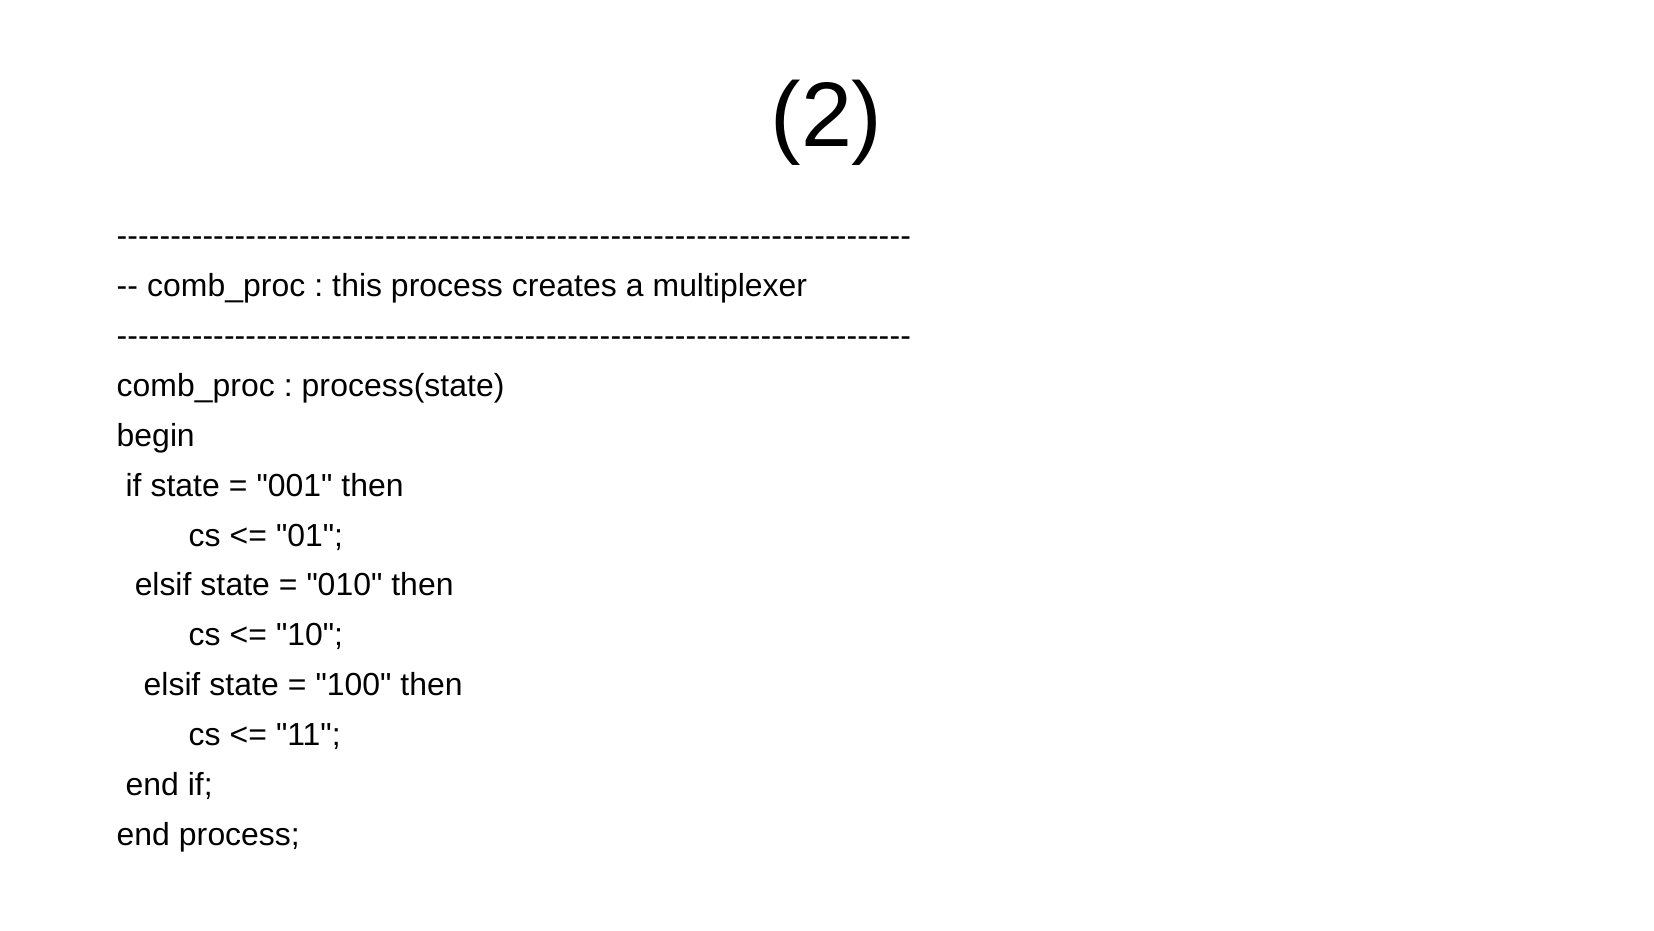

# (2)
--------------------------------------------------------------------------
-- comb_proc : this process creates a multiplexer
--------------------------------------------------------------------------
comb_proc : process(state)
begin
 if state = "001" then
 cs <= "01";
 elsif state = "010" then
 cs <= "10";
 elsif state = "100" then
 cs <= "11";
 end if;
end process;